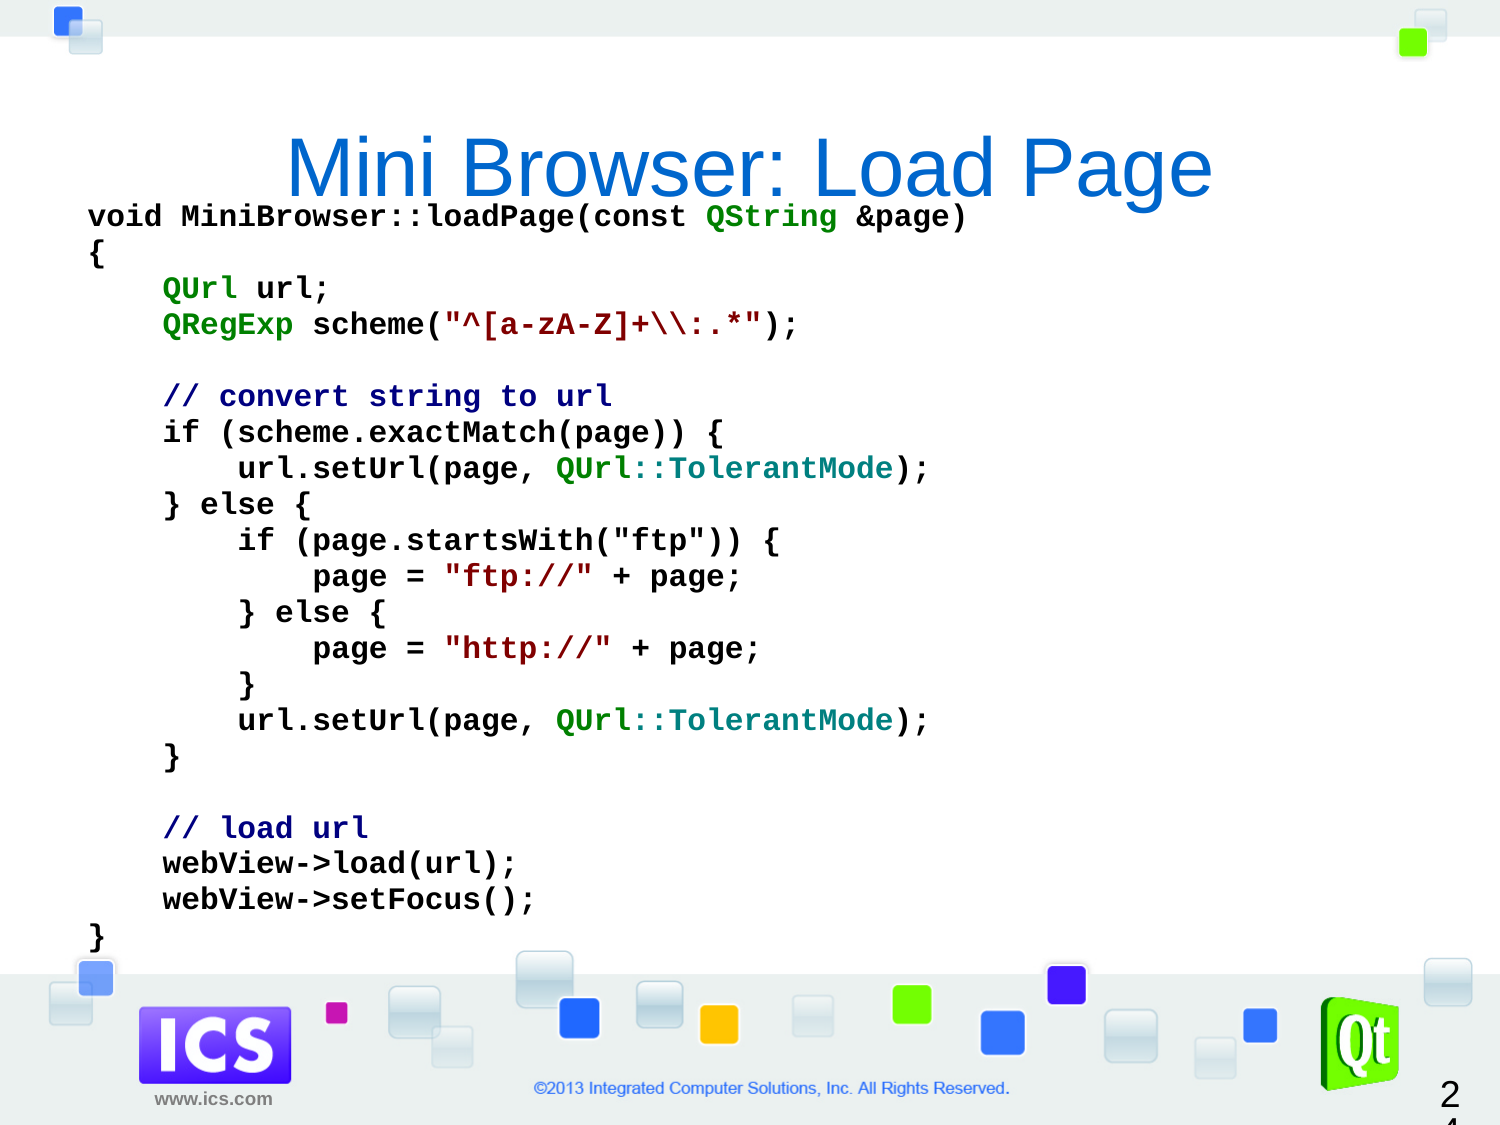

# Mini Browser: Load Page
void MiniBrowser::loadPage(const QString &page)
{
 QUrl url;
 QRegExp scheme("^[a-zA-Z]+\\:.*");
 // convert string to url
 if (scheme.exactMatch(page)) {
 url.setUrl(page, QUrl::TolerantMode);
 } else {
 if (page.startsWith("ftp")) {
 page = "ftp://" + page;
 } else {
 page = "http://" + page;
 }
 url.setUrl(page, QUrl::TolerantMode);
 }
 // load url
 webView->load(url);
 webView->setFocus();
}